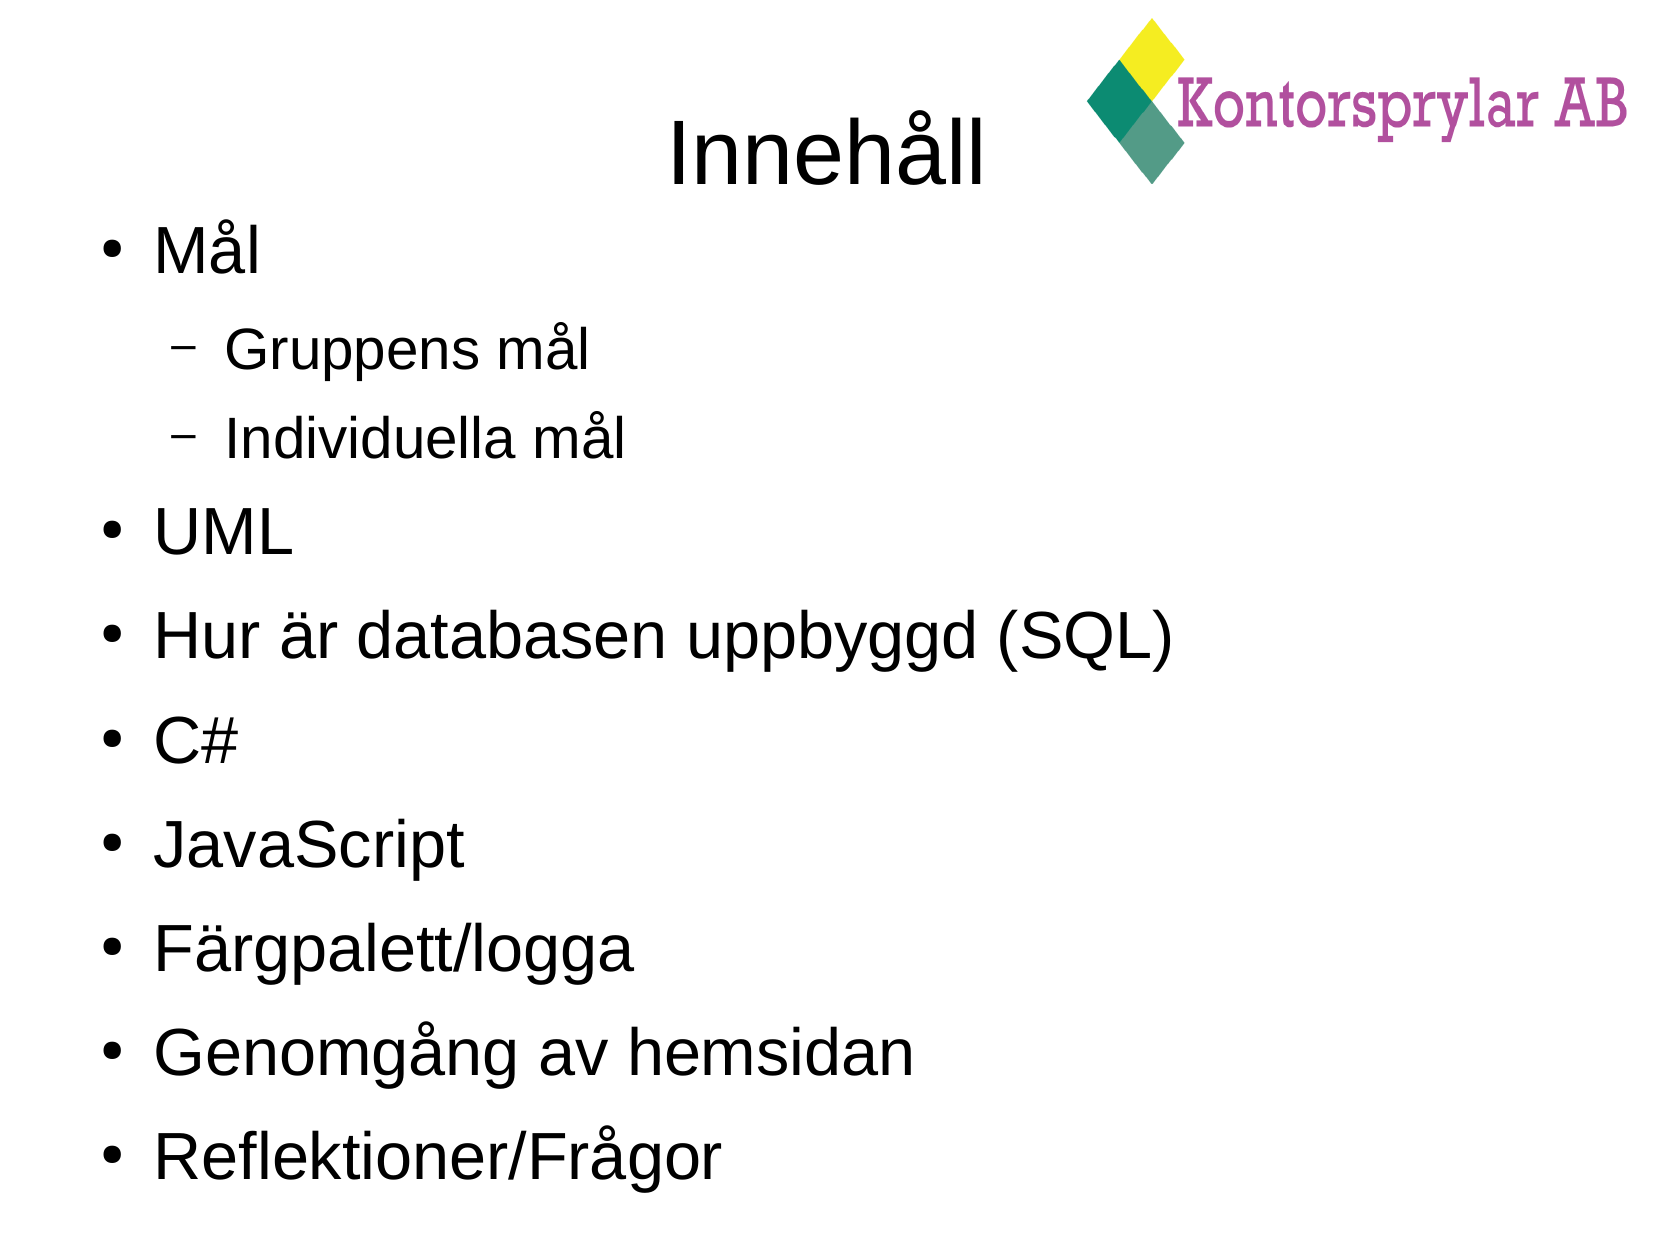

# Innehåll
Mål
Gruppens mål
Individuella mål
UML
Hur är databasen uppbyggd (SQL)
C#
JavaScript
Färgpalett/logga
Genomgång av hemsidan
Reflektioner/Frågor